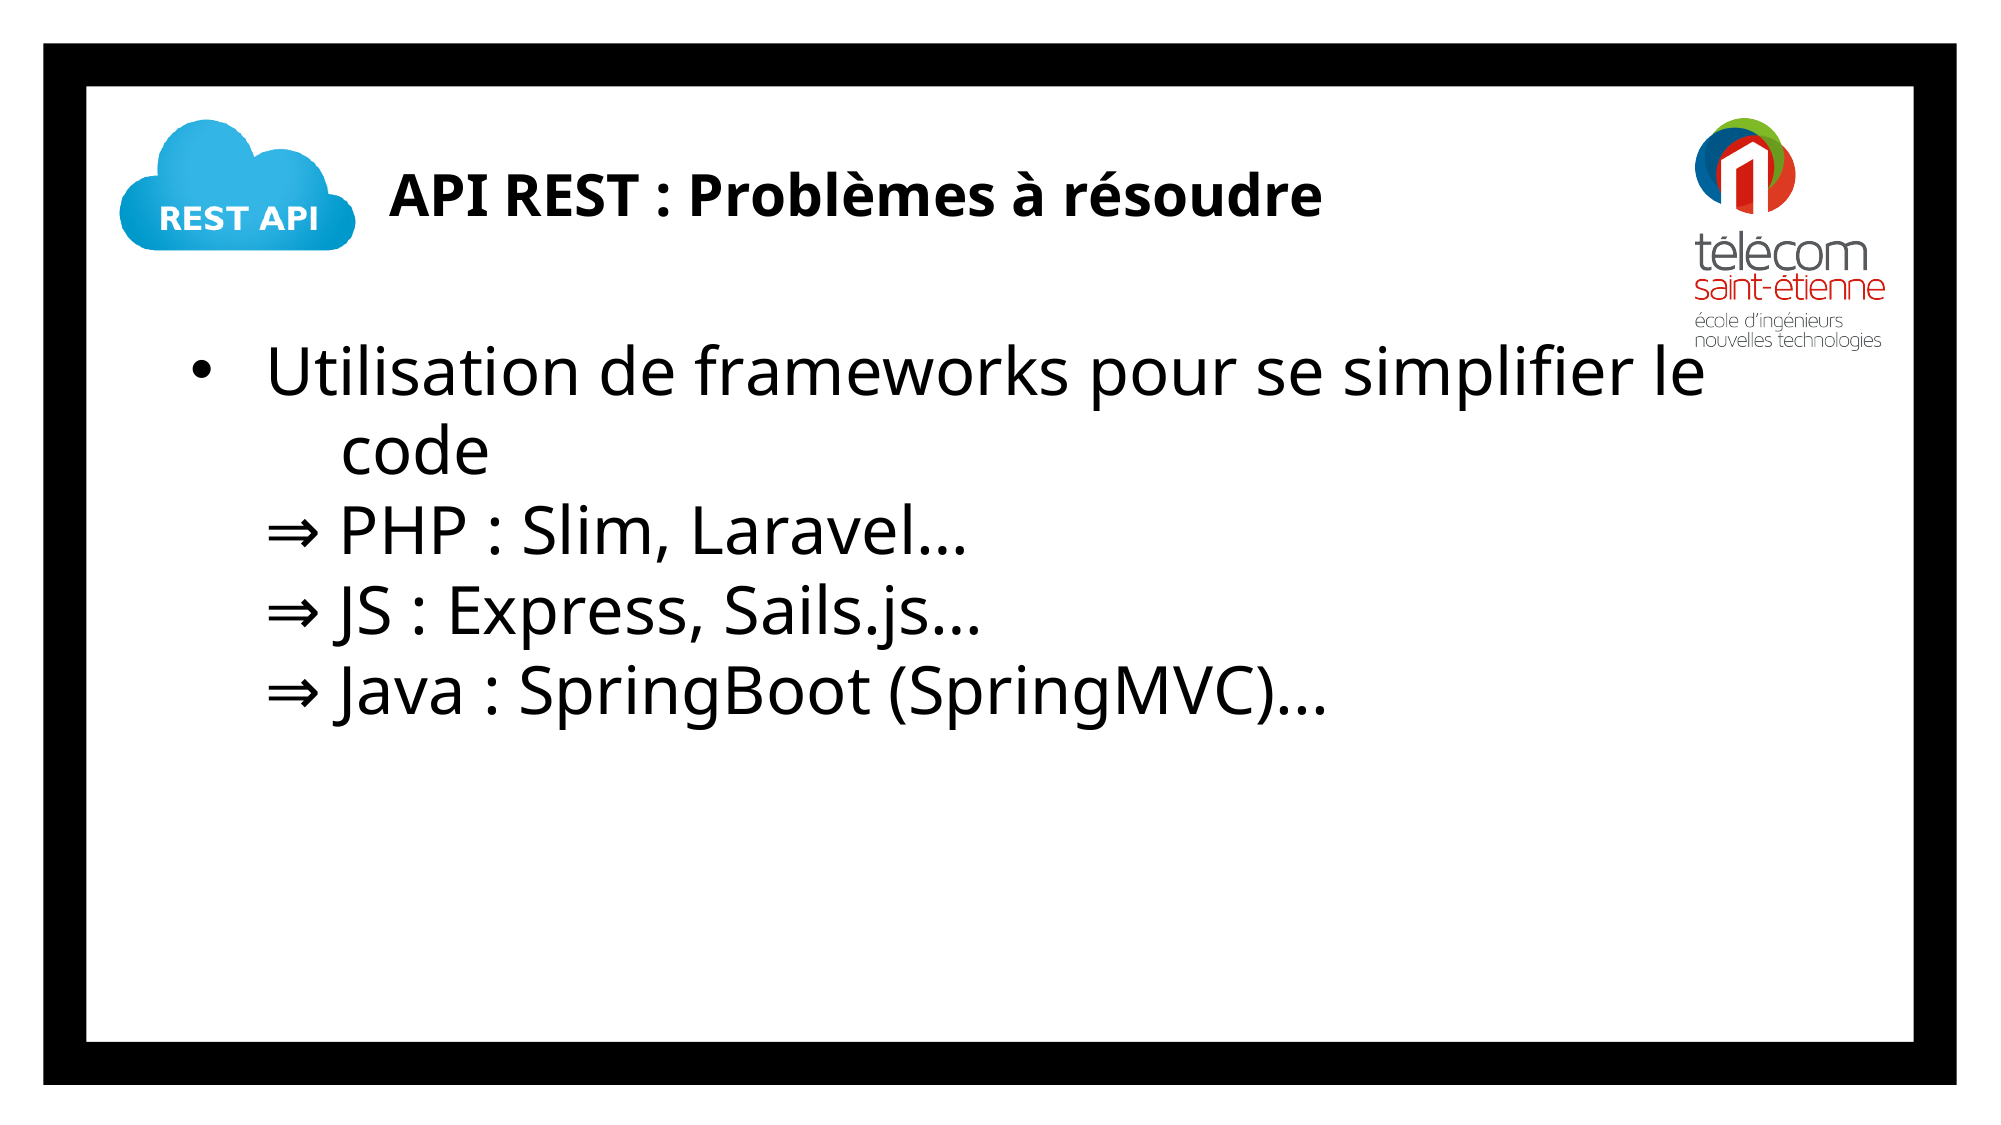

# API REST : Problèmes à résoudre
Utilisation de frameworks pour se simplifier le code
⇒ PHP : Slim, Laravel…
⇒ JS : Express, Sails.js…
⇒ Java : SpringBoot (SpringMVC)...